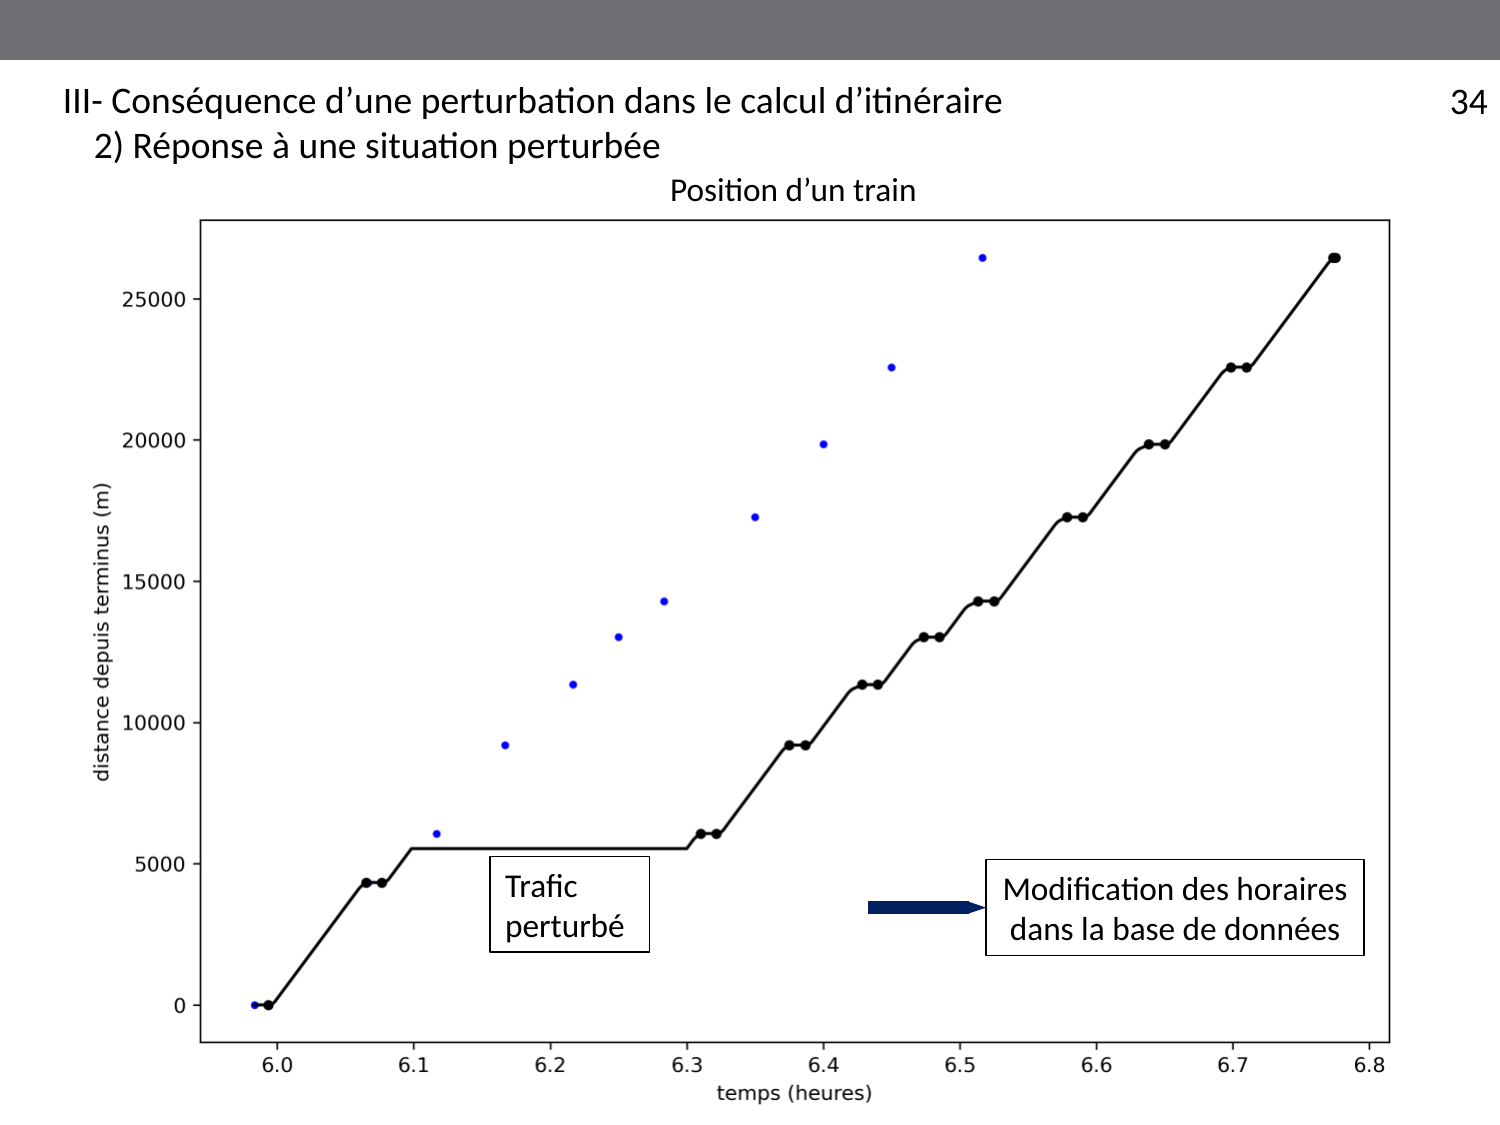

III- Conséquence d’une perturbation dans le calcul d’itinéraire
34
2) Réponse à une situation perturbée
Position d’un train
Trafic perturbé
Modification des horaires dans la base de données